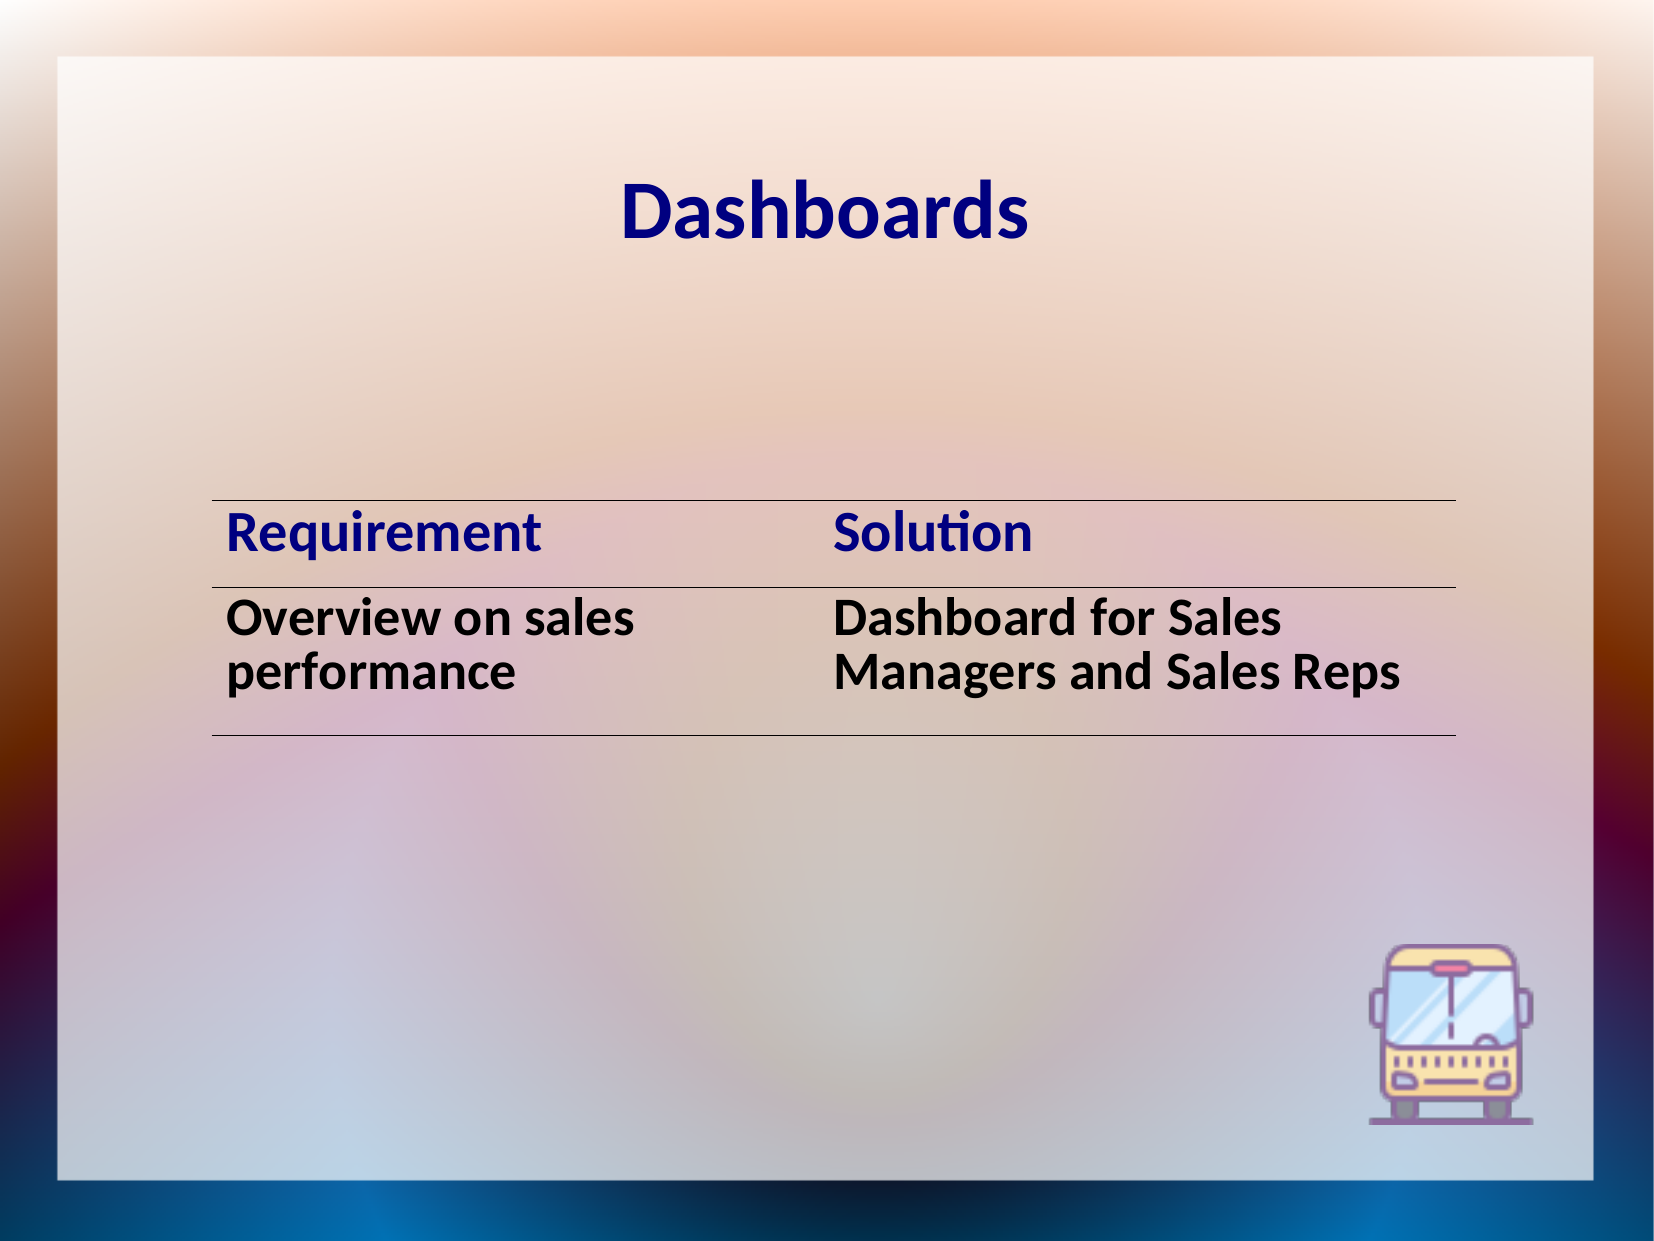

# Dashboards
| Requirement | Solution |
| --- | --- |
| Overview on sales performance | Dashboard for Sales Managers and Sales Reps |